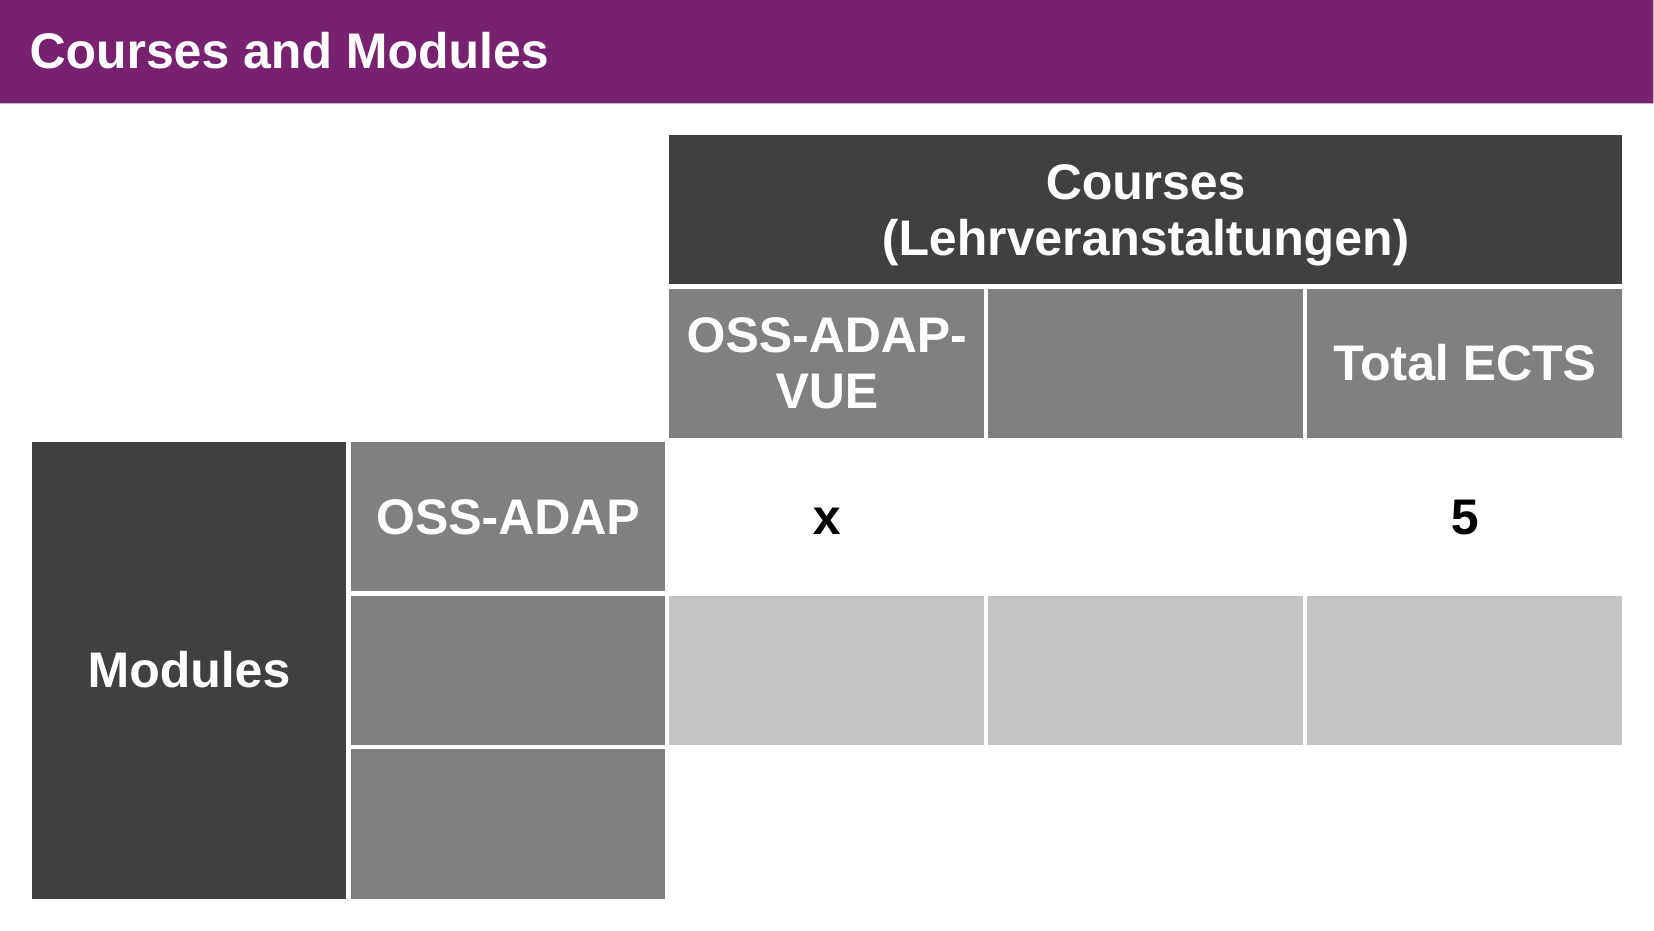

# Courses and Modules
| | | Courses (Lehrveranstaltungen) | | |
| --- | --- | --- | --- | --- |
| | | OSS-ADAP-VUE | | Total ECTS |
| Modules | OSS-ADAP | x | | 5 |
| | | | | |
| | | | | |
Advanced Methods of Software Engineering
7
© 2019 Dirk Riehle - All Rights Reserved